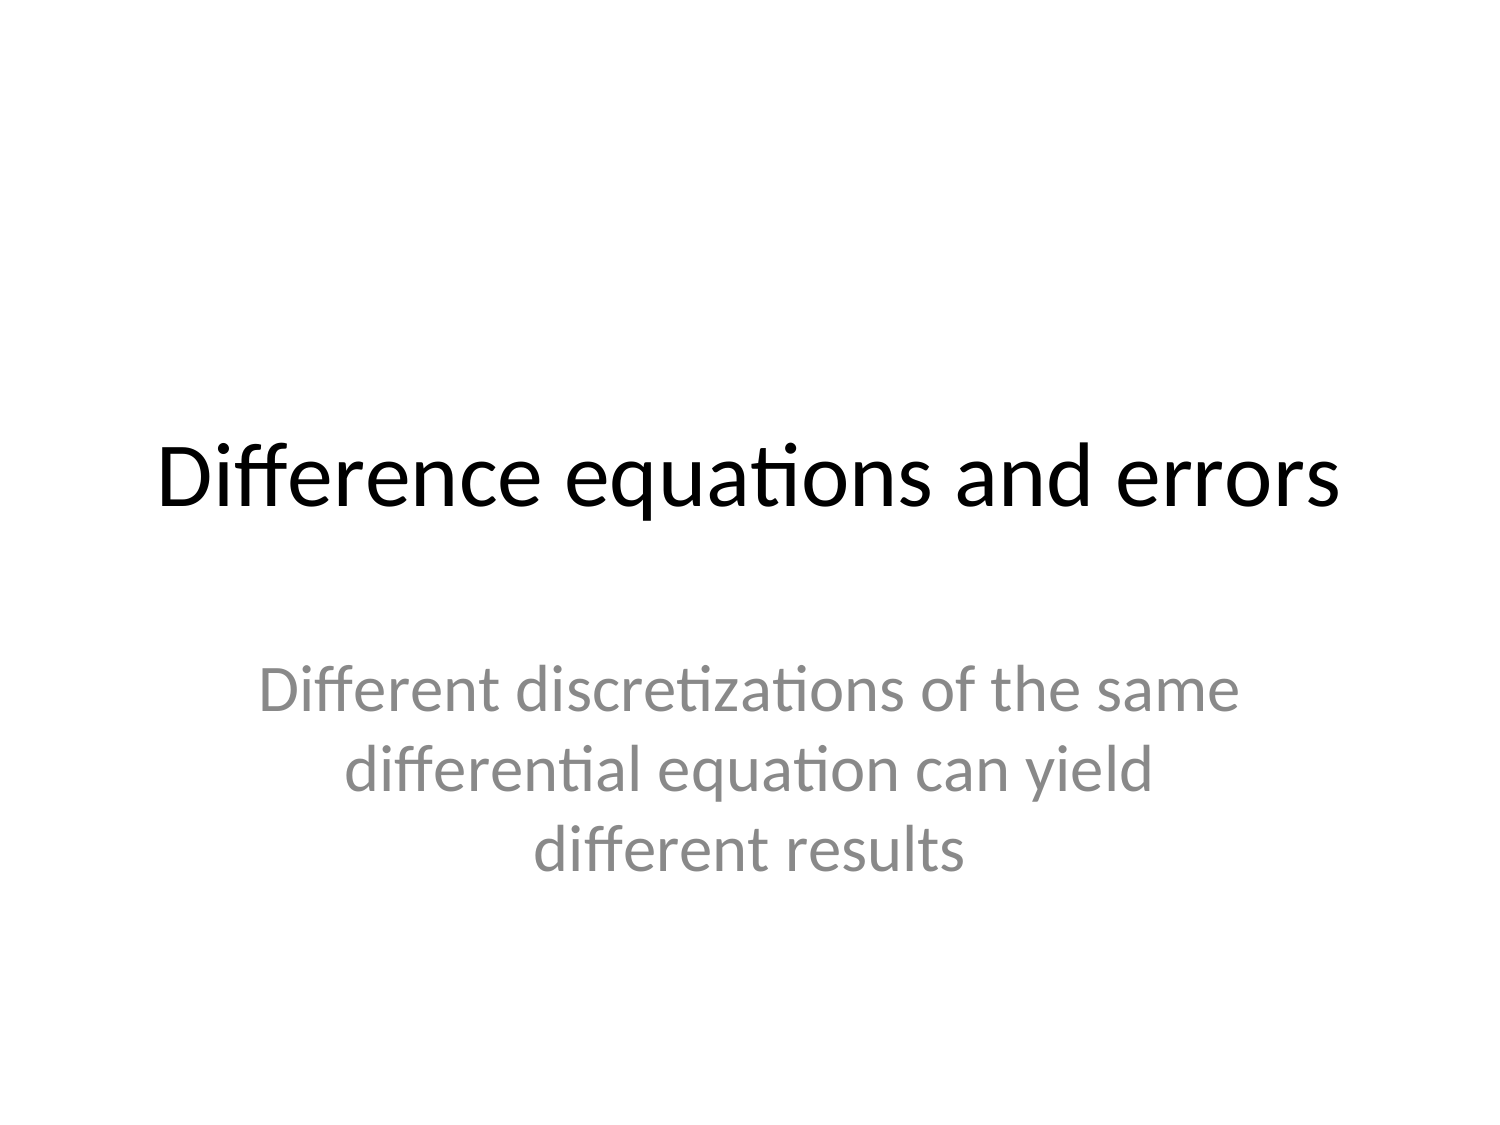

# Difference equations and errors
Different discretizations of the same differential equation can yield different results